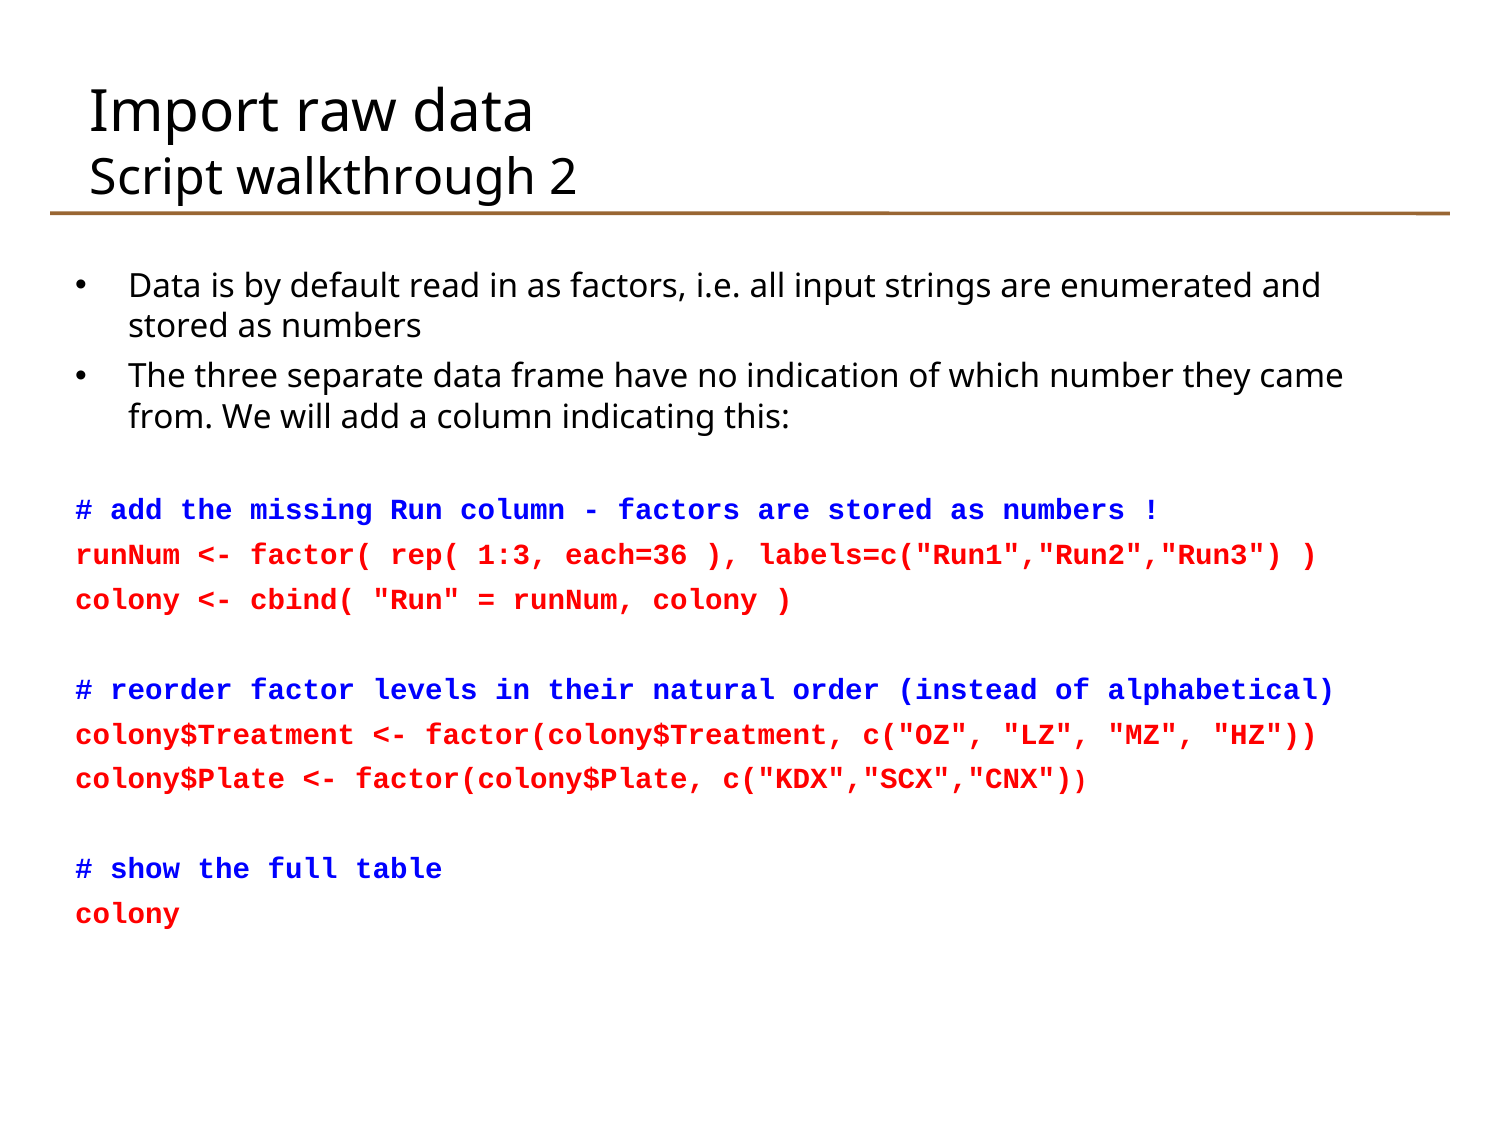

Import raw data
Script walkthrough 2
Data is by default read in as factors, i.e. all input strings are enumerated and stored as numbers
The three separate data frame have no indication of which number they came from. We will add a column indicating this:
# add the missing Run column - factors are stored as numbers !
runNum <- factor( rep( 1:3, each=36 ), labels=c("Run1","Run2","Run3") )
colony <- cbind( "Run" = runNum, colony )
# reorder factor levels in their natural order (instead of alphabetical)
colony$Treatment <- factor(colony$Treatment, c("OZ", "LZ", "MZ", "HZ"))
colony$Plate <- factor(colony$Plate, c("KDX","SCX","CNX"))
# show the full table
colony